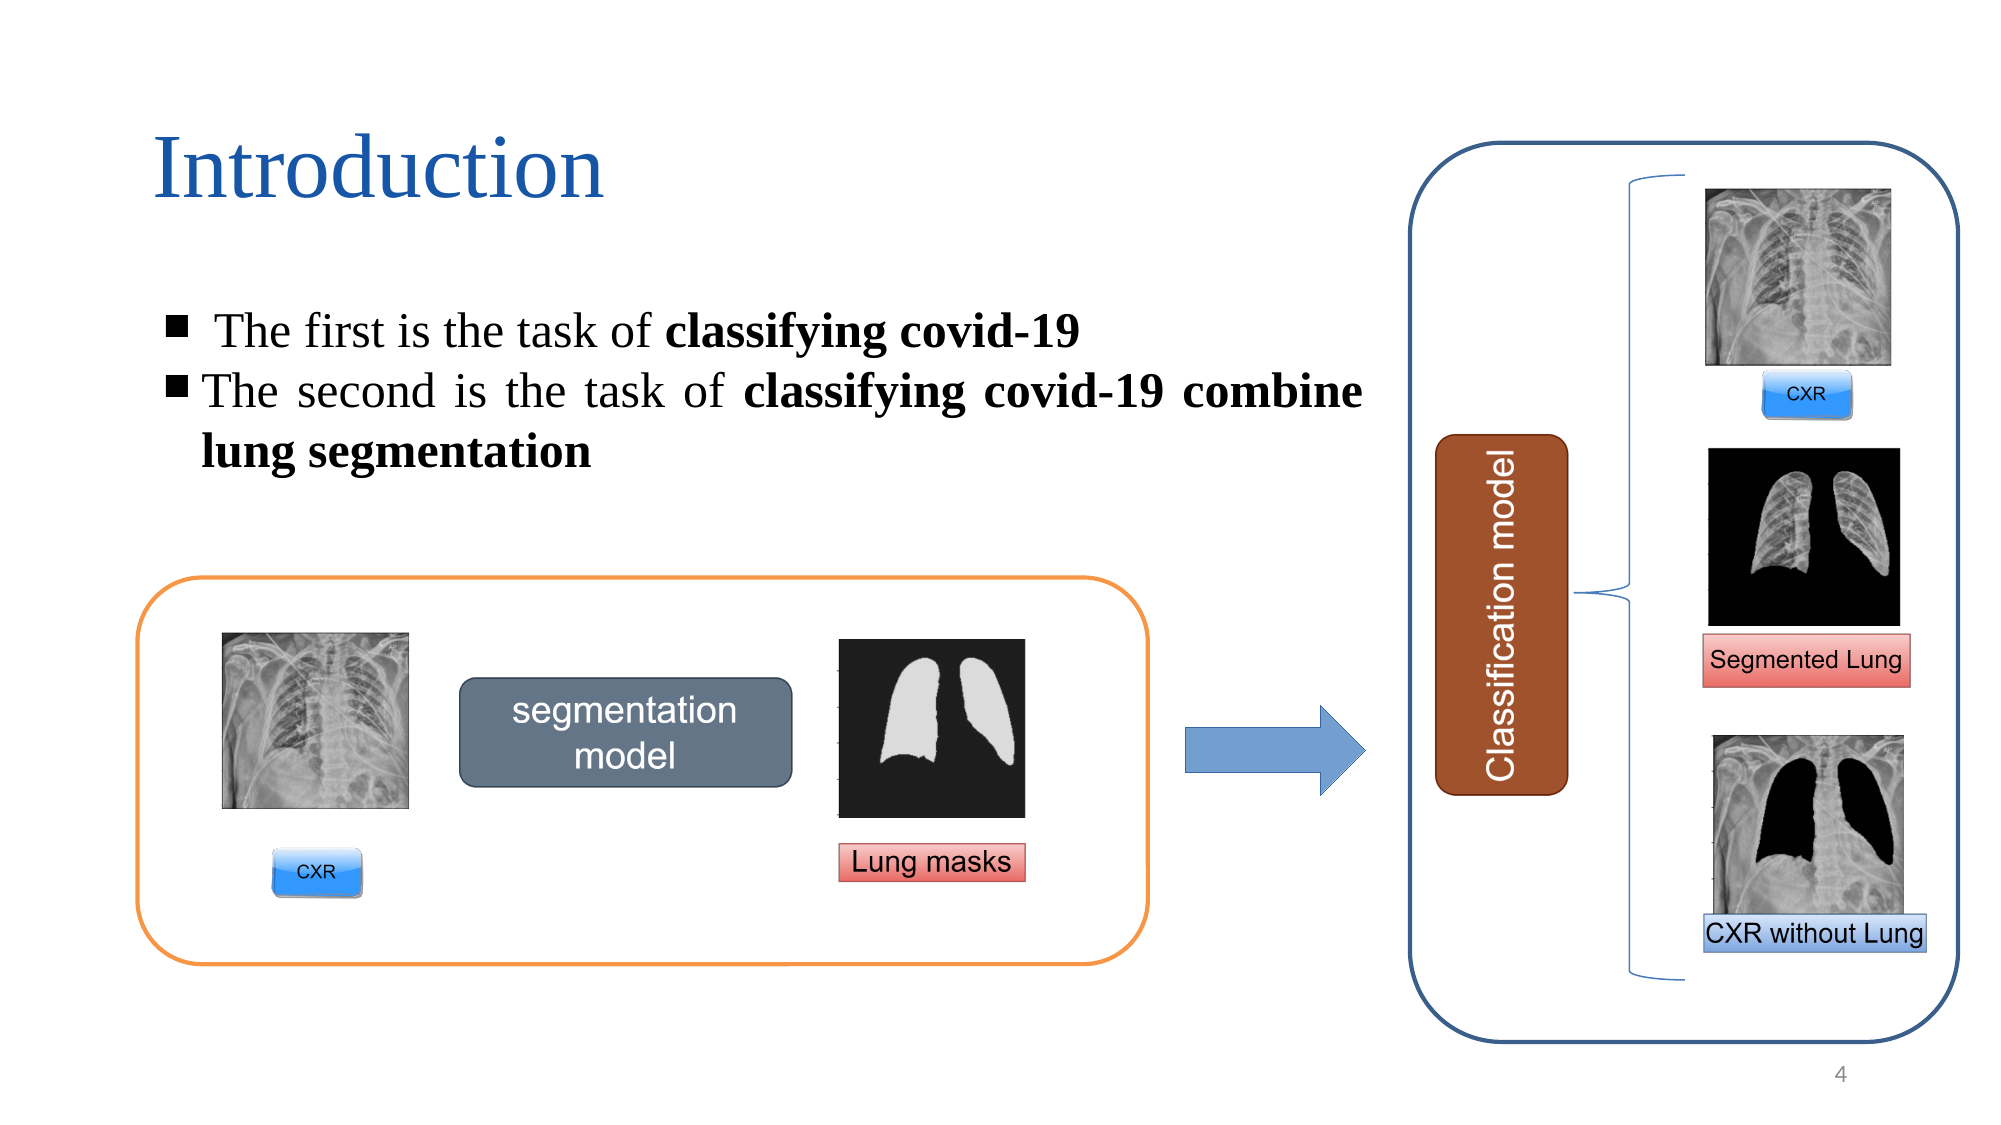

Introduction
 The first is the task of classifying covid-19
The second is the task of classifying covid-19 combine lung segmentation